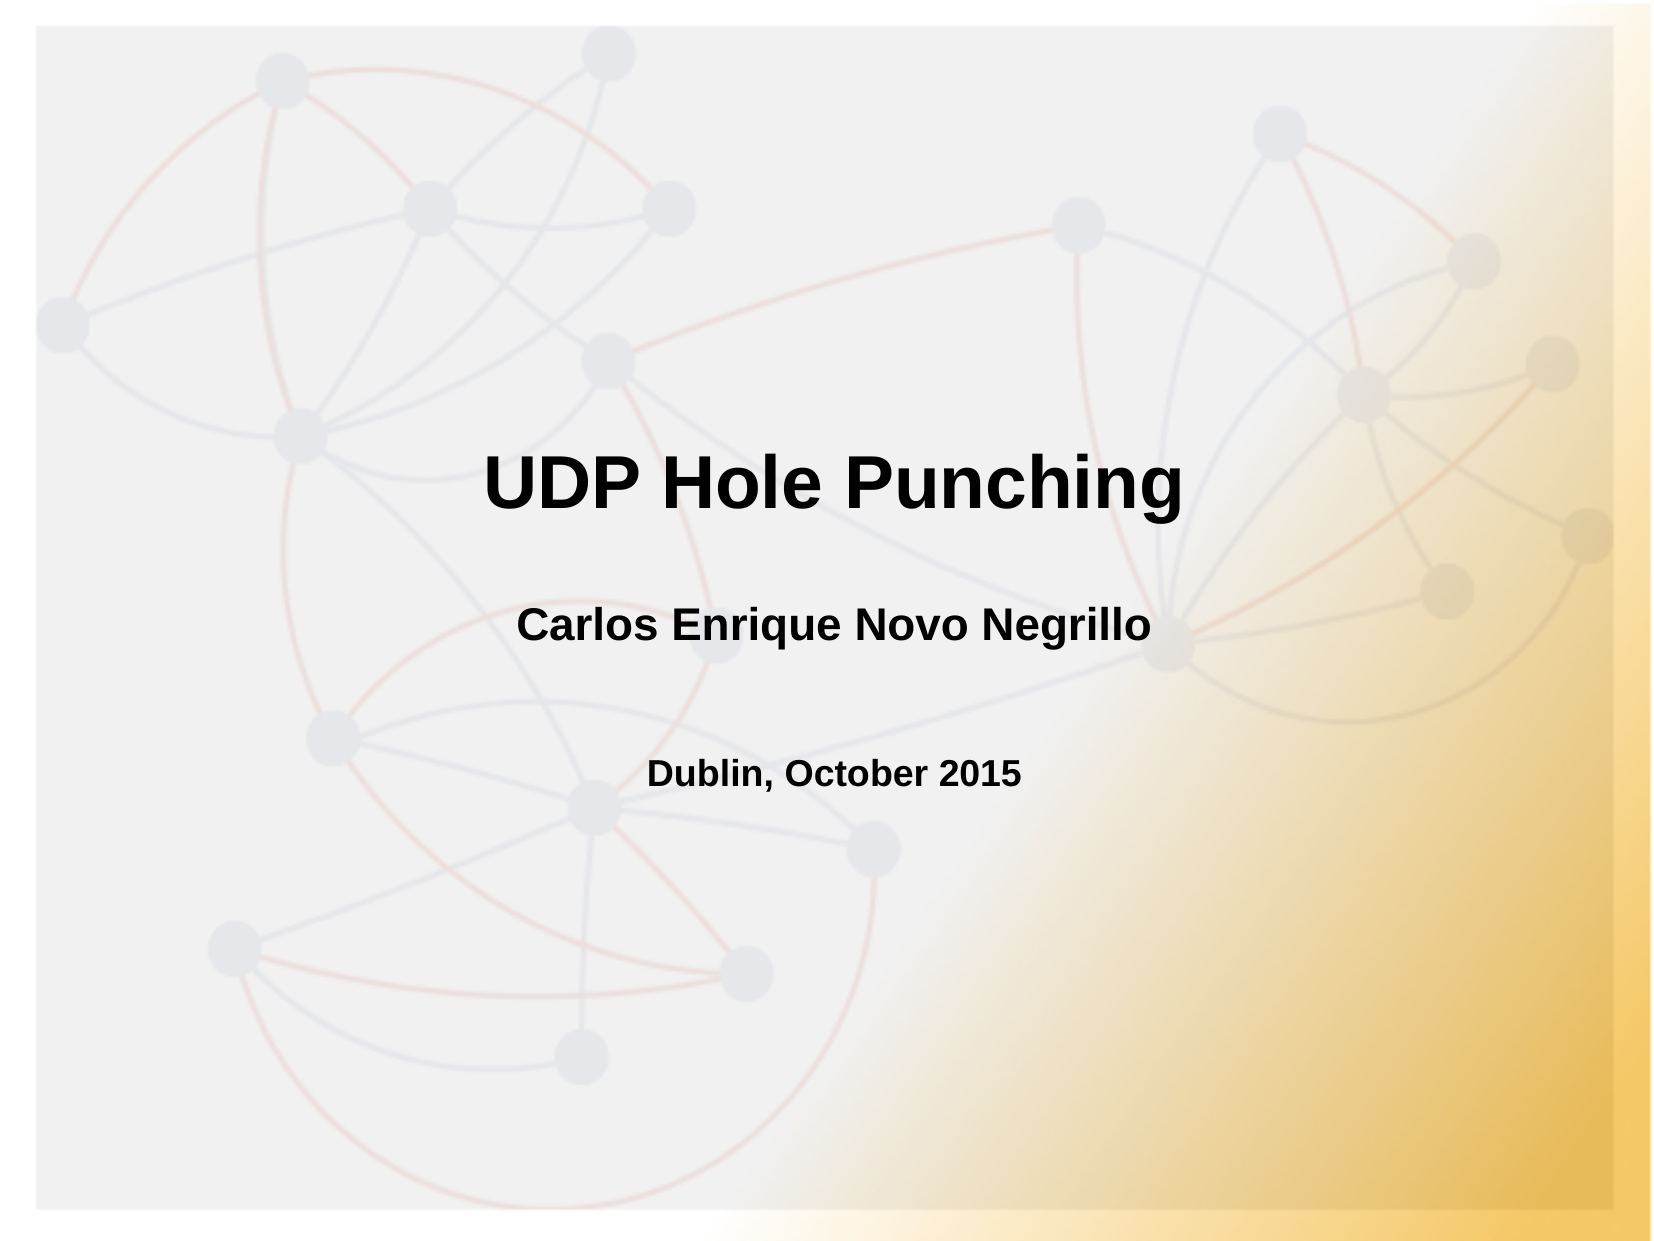

# UDP Hole Punching
Carlos Enrique Novo Negrillo
Dublin, October 2015